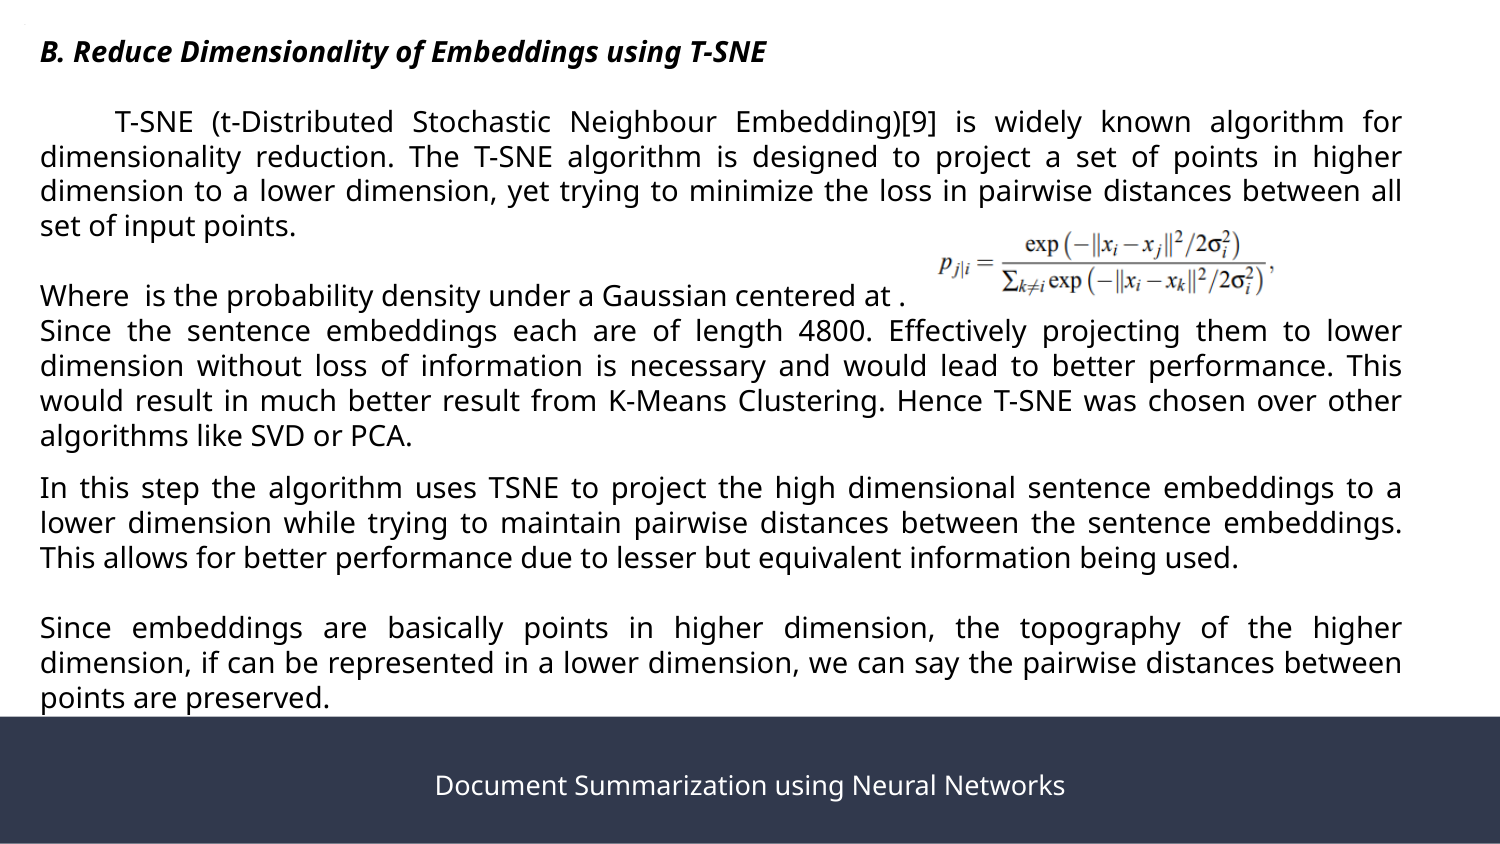

B. Reduce Dimensionality of Embeddings using T-SNE
	T-SNE (t-Distributed Stochastic Neighbour Embedding)[9] is widely known algorithm for dimensionality reduction. The T-SNE algorithm is designed to project a set of points in higher dimension to a lower dimension, yet trying to minimize the loss in pairwise distances between all set of input points.
Where is the probability density under a Gaussian centered at .
Since the sentence embeddings each are of length 4800. Effectively projecting them to lower dimension without loss of information is necessary and would lead to better performance. This would result in much better result from K-Means Clustering. Hence T-SNE was chosen over other algorithms like SVD or PCA.
In this step the algorithm uses TSNE to project the high dimensional sentence embeddings to a lower dimension while trying to maintain pairwise distances between the sentence embeddings. This allows for better performance due to lesser but equivalent information being used.
Since embeddings are basically points in higher dimension, the topography of the higher dimension, if can be represented in a lower dimension, we can say the pairwise distances between points are preserved.
# Document Summarization using Neural Networks